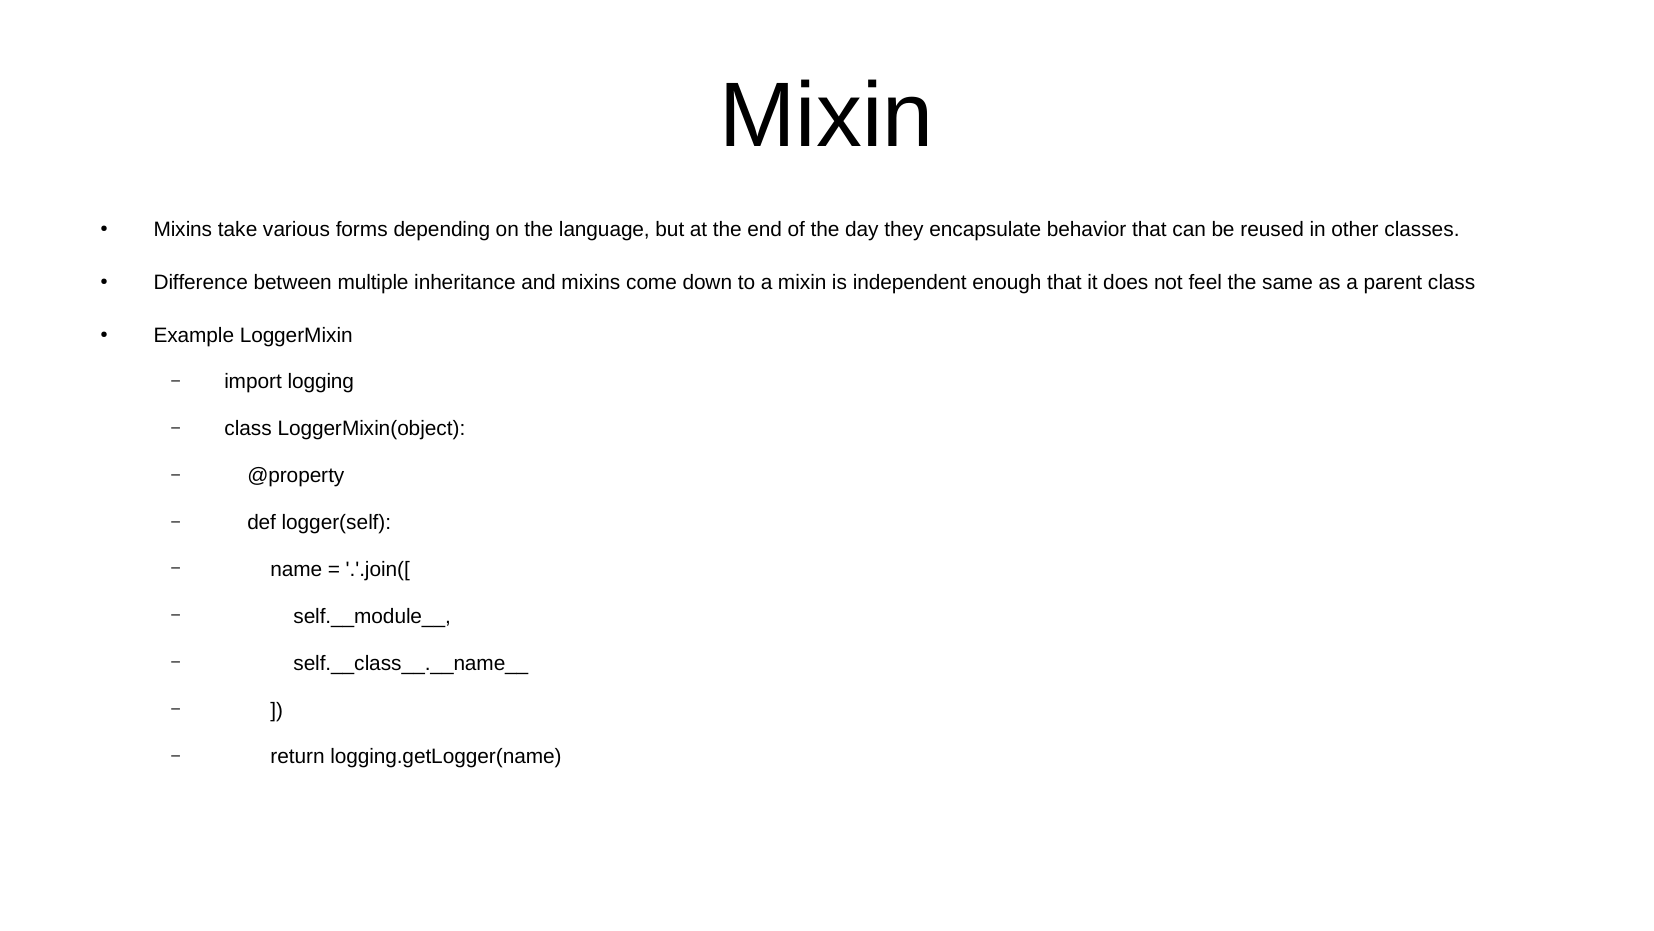

# Mixin
Mixins take various forms depending on the language, but at the end of the day they encapsulate behavior that can be reused in other classes.
Difference between multiple inheritance and mixins come down to a mixin is independent enough that it does not feel the same as a parent class
Example LoggerMixin
import logging
class LoggerMixin(object):
 @property
 def logger(self):
 name = '.'.join([
 self.__module__,
 self.__class__.__name__
 ])
 return logging.getLogger(name)